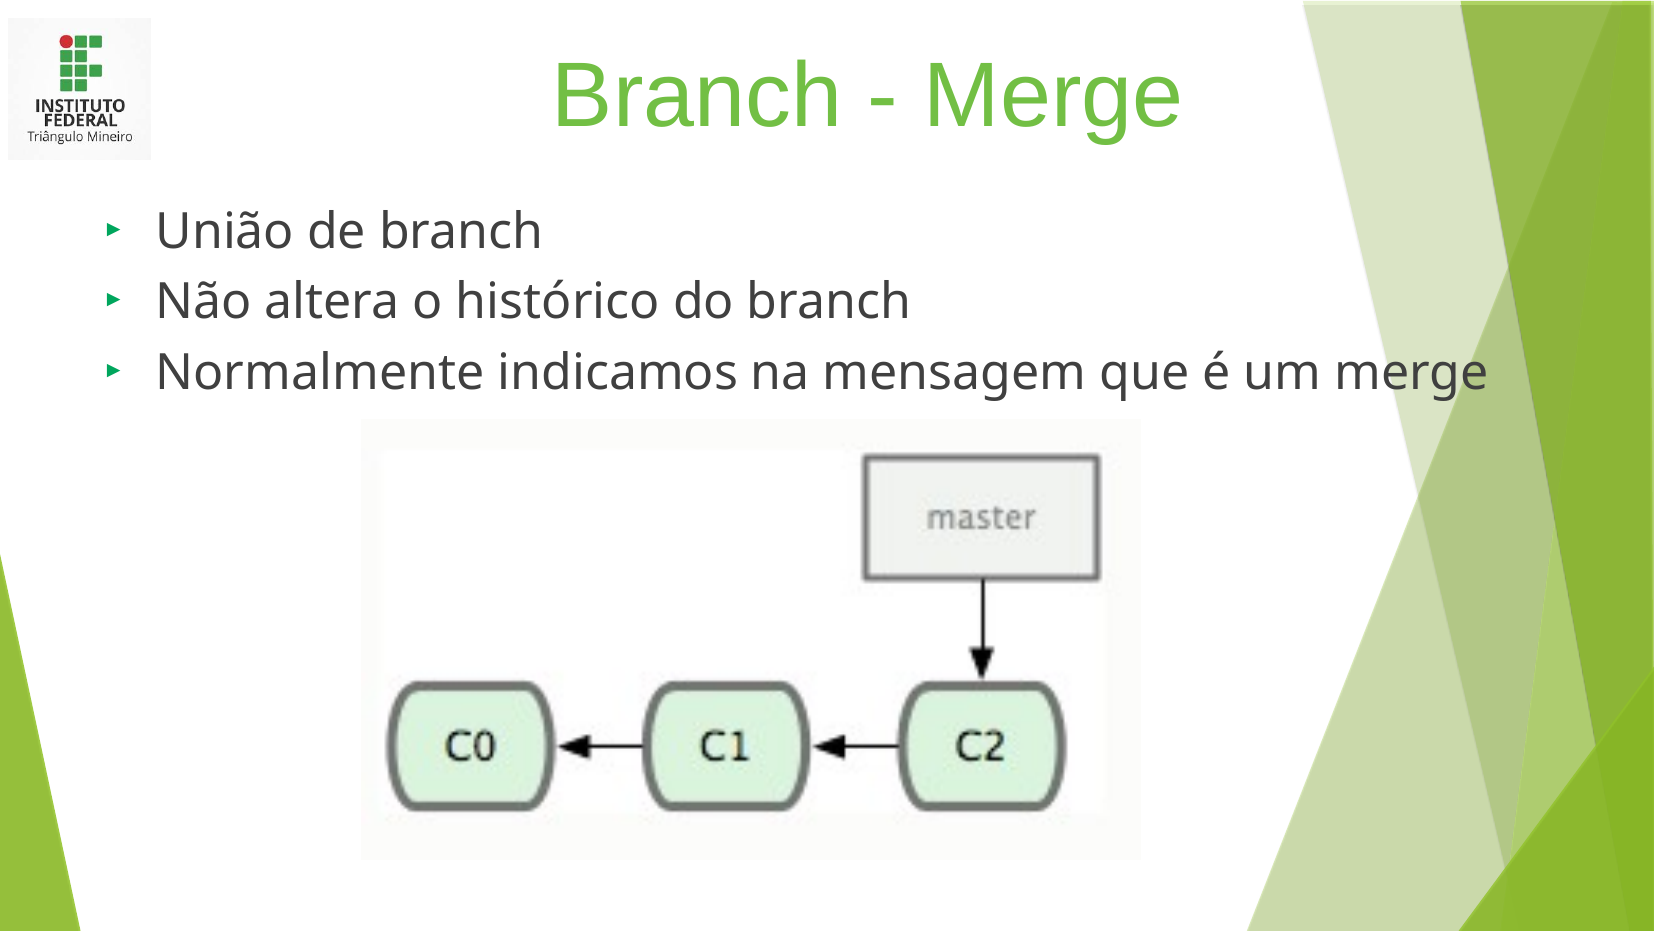

# Branch - Merge
União de branch
Não altera o histórico do branch
Normalmente indicamos na mensagem que é um merge